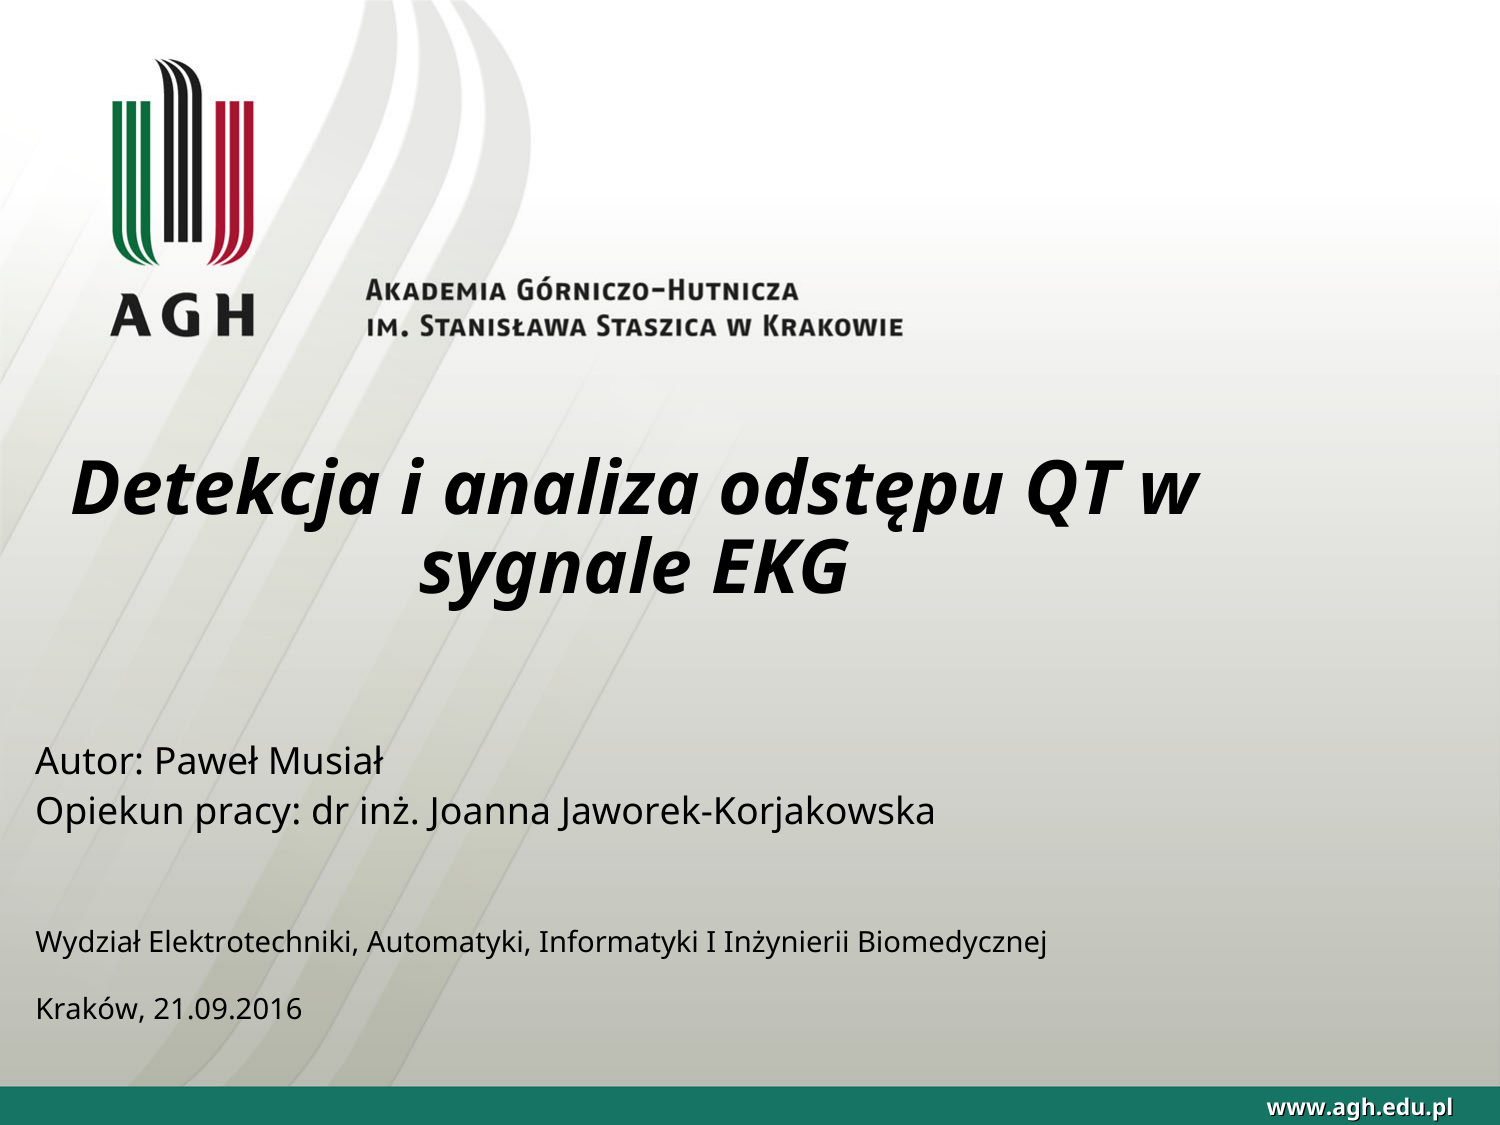

# Detekcja i analiza odstępu QT w sygnale EKG
Autor: Paweł Musiał
Opiekun pracy: dr inż. Joanna Jaworek-Korjakowska
Wydział Elektrotechniki, Automatyki, Informatyki I Inżynierii Biomedycznej
Kraków, 21.09.2016
www.agh.edu.pl